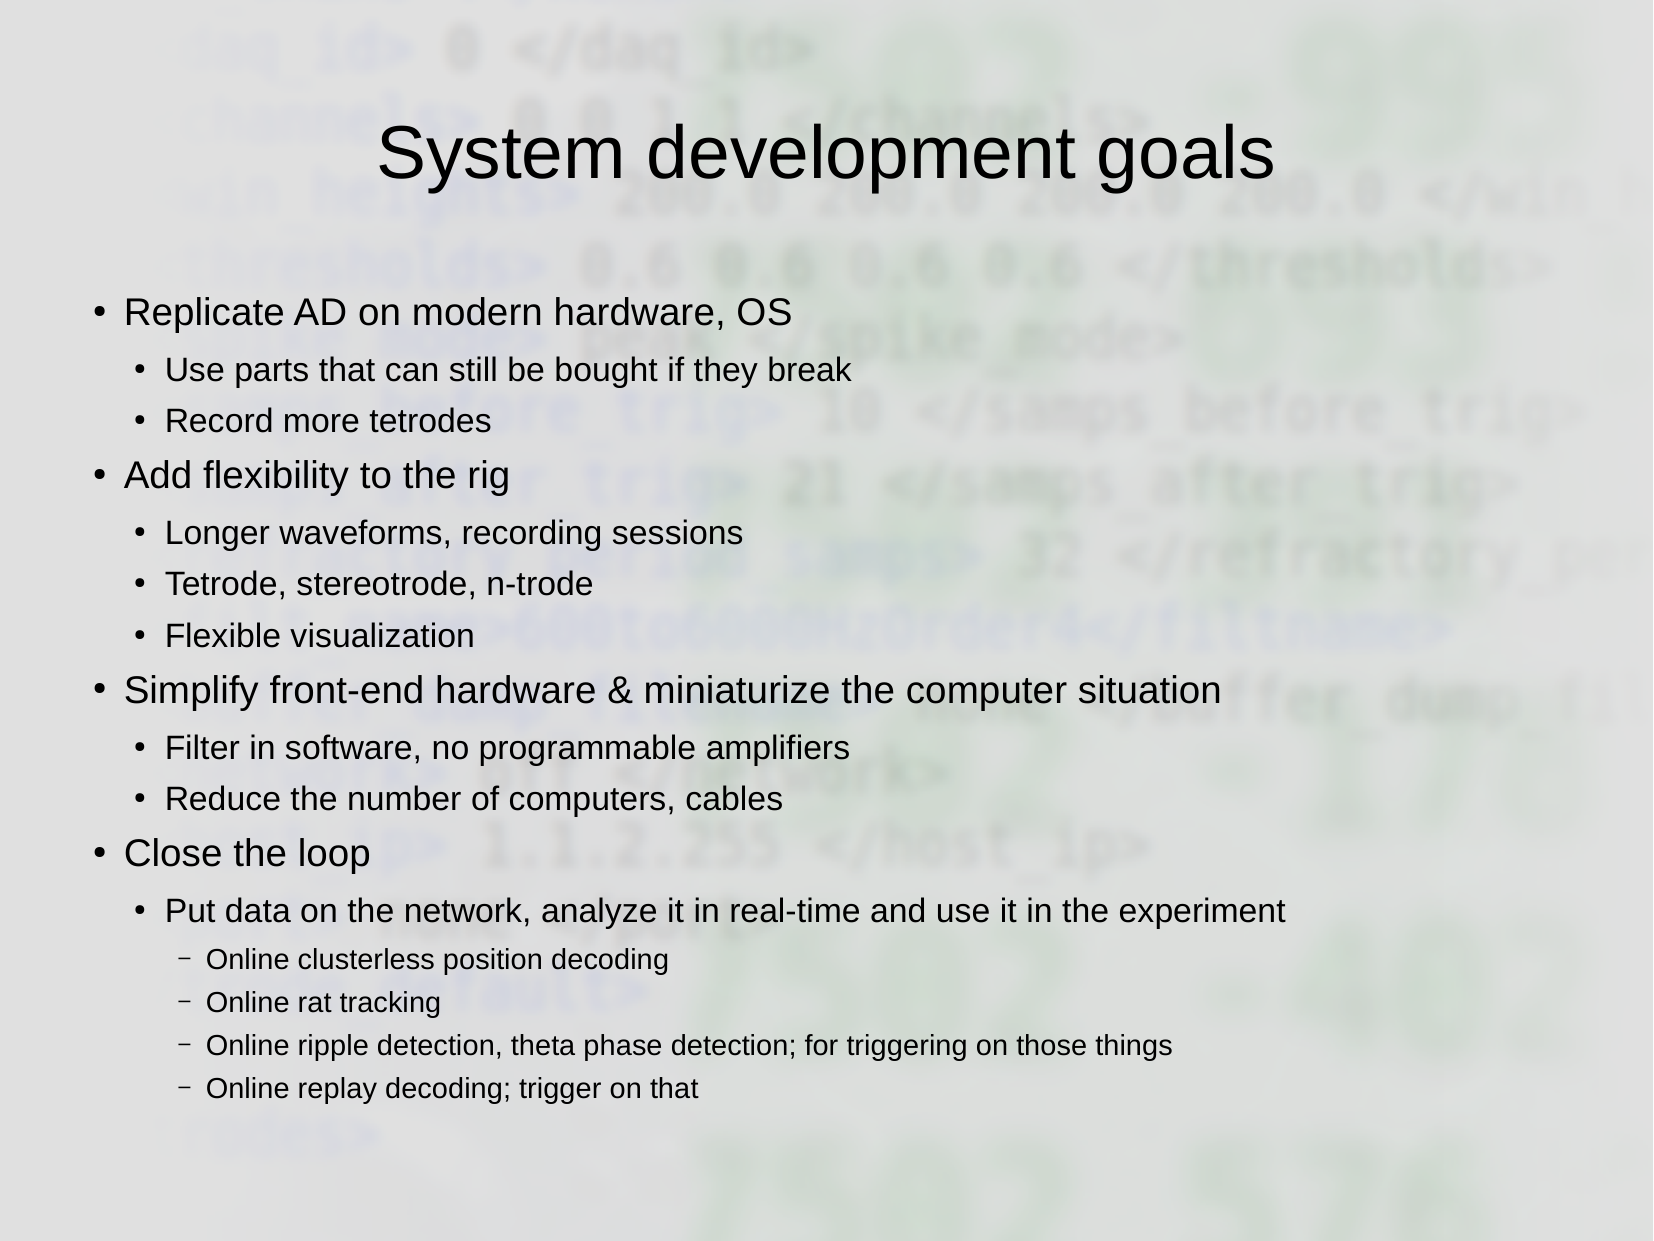

# System development goals
Replicate AD on modern hardware, OS
Use parts that can still be bought if they break
Record more tetrodes
Add flexibility to the rig
Longer waveforms, recording sessions
Tetrode, stereotrode, n-trode
Flexible visualization
Simplify front-end hardware & miniaturize the computer situation
Filter in software, no programmable amplifiers
Reduce the number of computers, cables
Close the loop
Put data on the network, analyze it in real-time and use it in the experiment
Online clusterless position decoding
Online rat tracking
Online ripple detection, theta phase detection; for triggering on those things
Online replay decoding; trigger on that